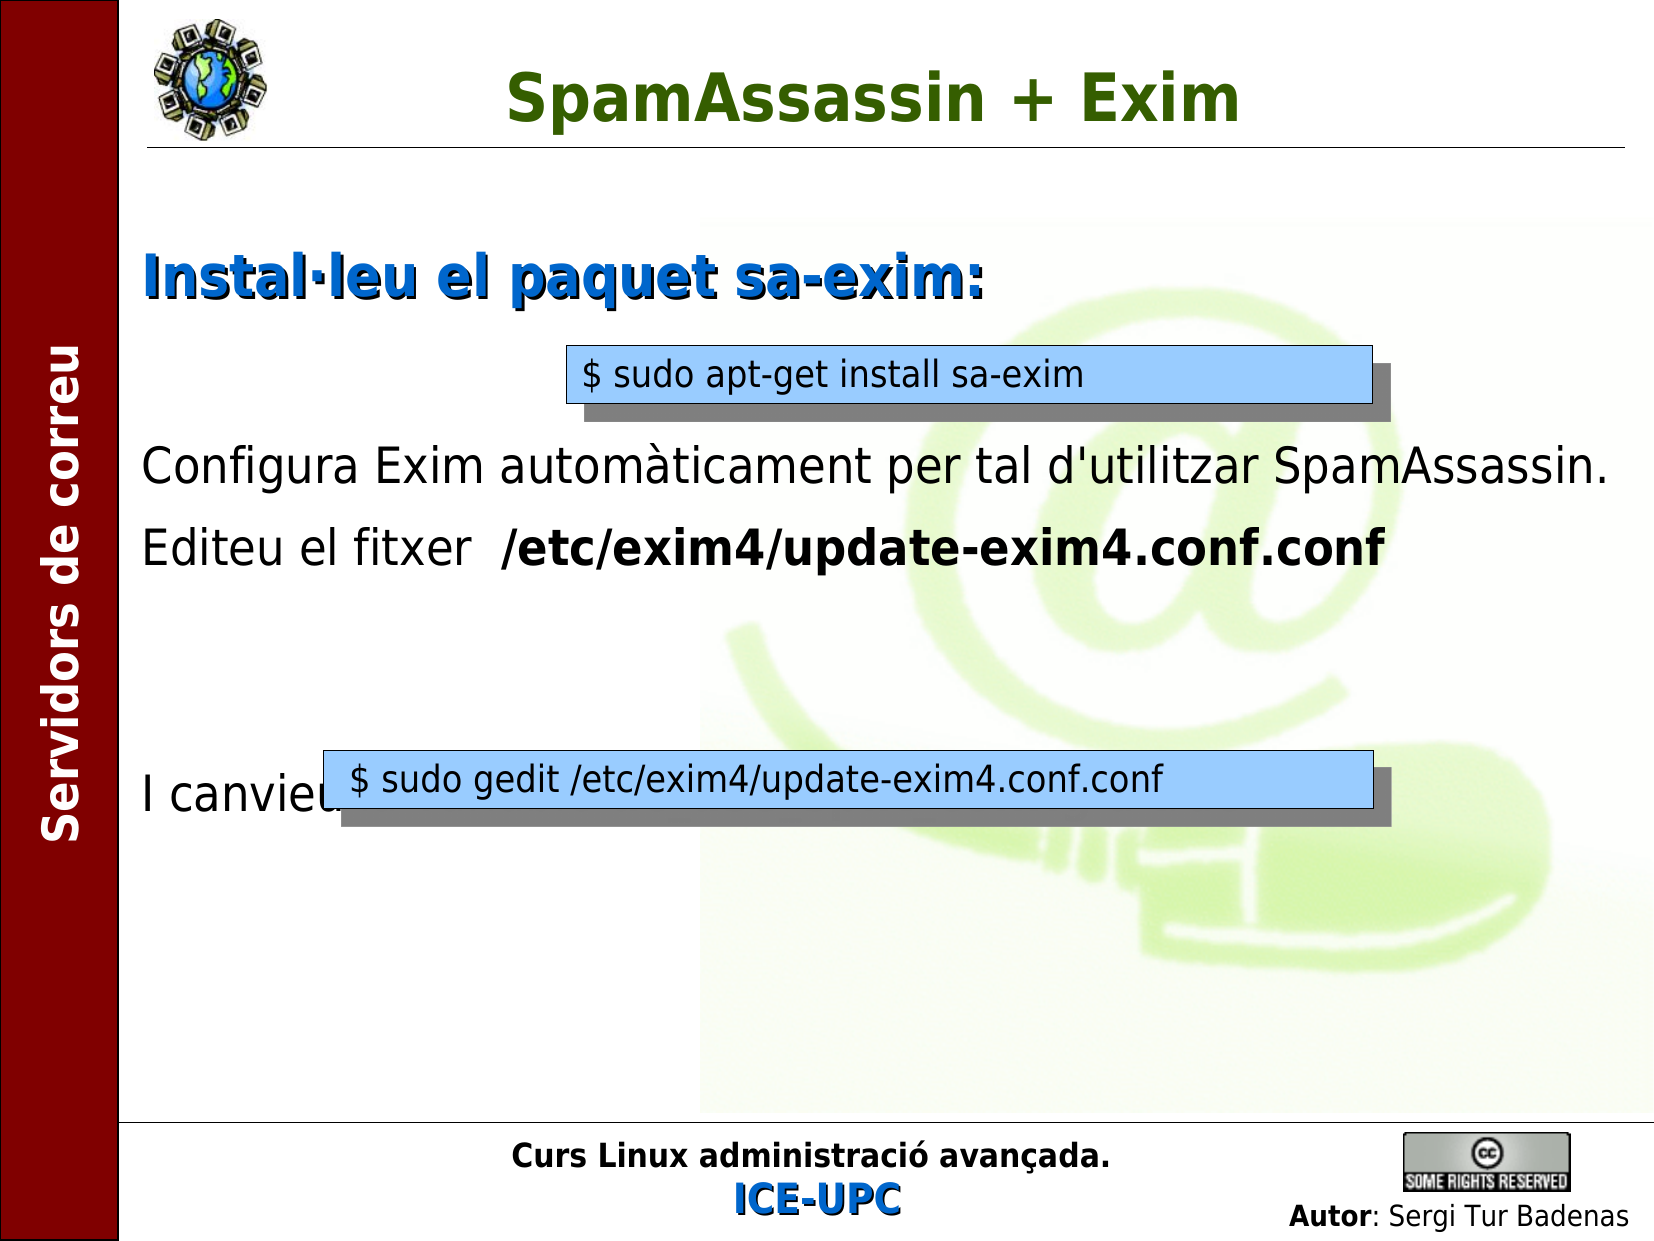

# SpamAssassin + Exim
Instal·leu el paquet sa-exim:
Configura Exim automàticament per tal d'utilitzar SpamAssassin.
Editeu el fitxer /etc/exim4/update-exim4.conf.conf
I canvieu la variable dc_use_split_config a true
$ sudo apt-get install sa-exim
 $ sudo gedit /etc/exim4/update-exim4.conf.conf